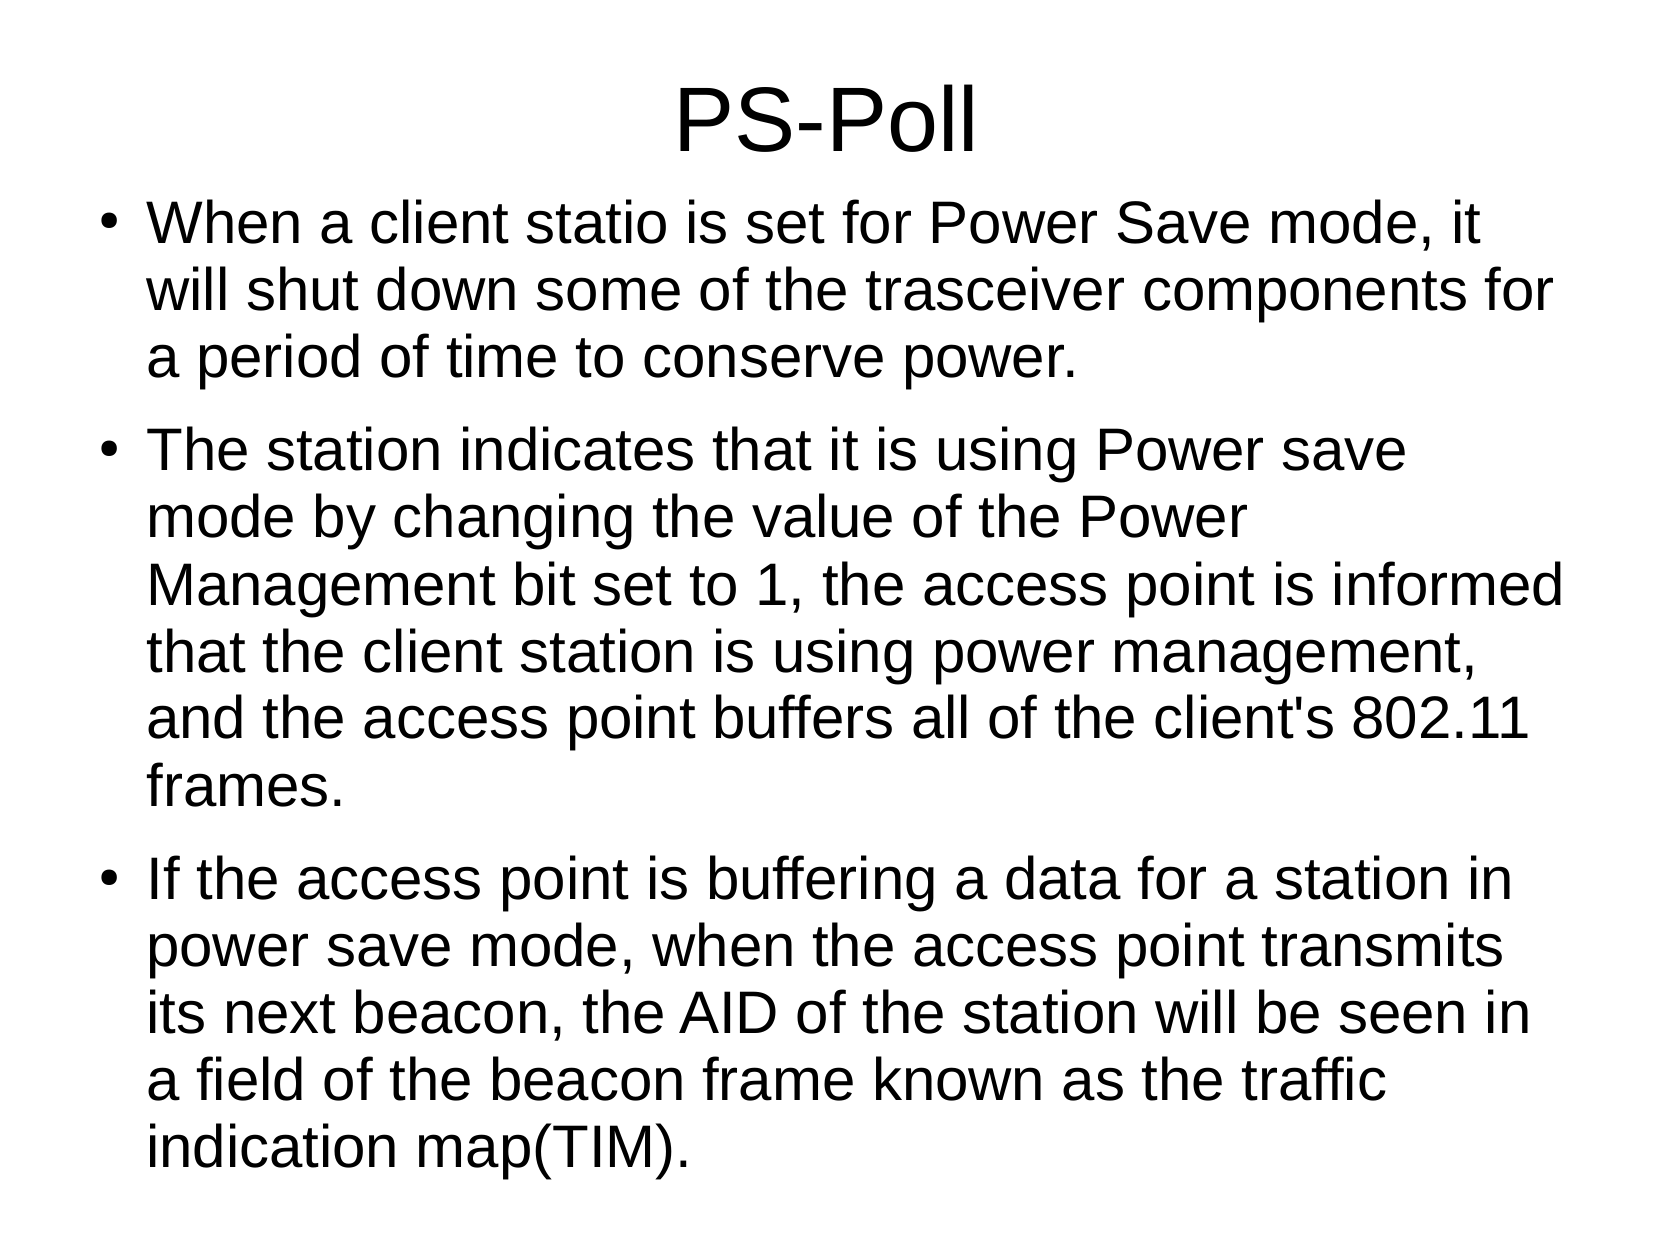

# PS-Poll
When a client statio is set for Power Save mode, it will shut down some of the trasceiver components for a period of time to conserve power.
The station indicates that it is using Power save mode by changing the value of the Power Management bit set to 1, the access point is informed that the client station is using power management, and the access point buffers all of the client's 802.11 frames.
If the access point is buffering a data for a station in power save mode, when the access point transmits its next beacon, the AID of the station will be seen in a field of the beacon frame known as the traffic indication map(TIM).